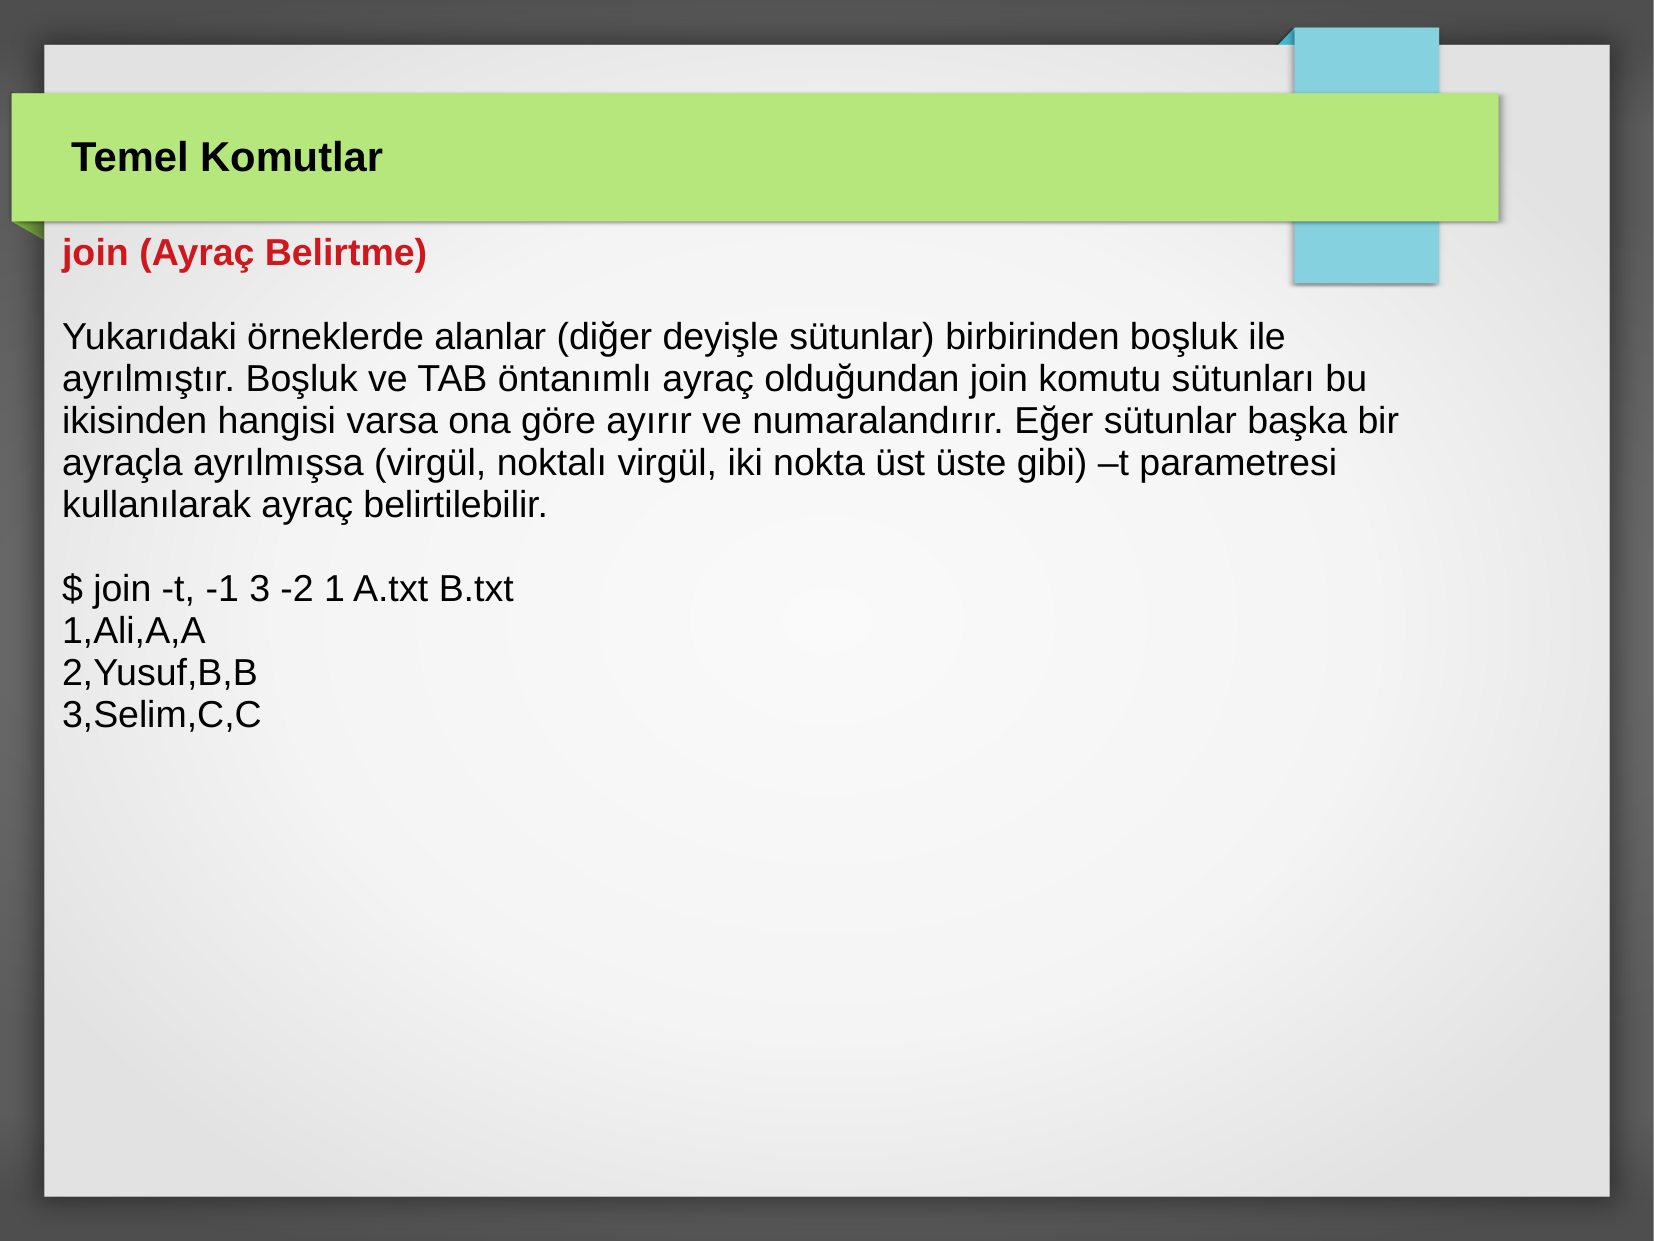

Temel Komutlar
join (Ayraç Belirtme)
Yukarıdaki örneklerde alanlar (diğer deyişle sütunlar) birbirinden boşluk ile
ayrılmıştır. Boşluk ve TAB öntanımlı ayraç olduğundan join komutu sütunları bu
ikisinden hangisi varsa ona göre ayırır ve numaralandırır. Eğer sütunlar başka bir
ayraçla ayrılmışsa (virgül, noktalı virgül, iki nokta üst üste gibi) –t parametresi
kullanılarak ayraç belirtilebilir.
$ join -t, -1 3 -2 1 A.txt B.txt
1,Ali,A,A
2,Yusuf,B,B
3,Selim,C,C